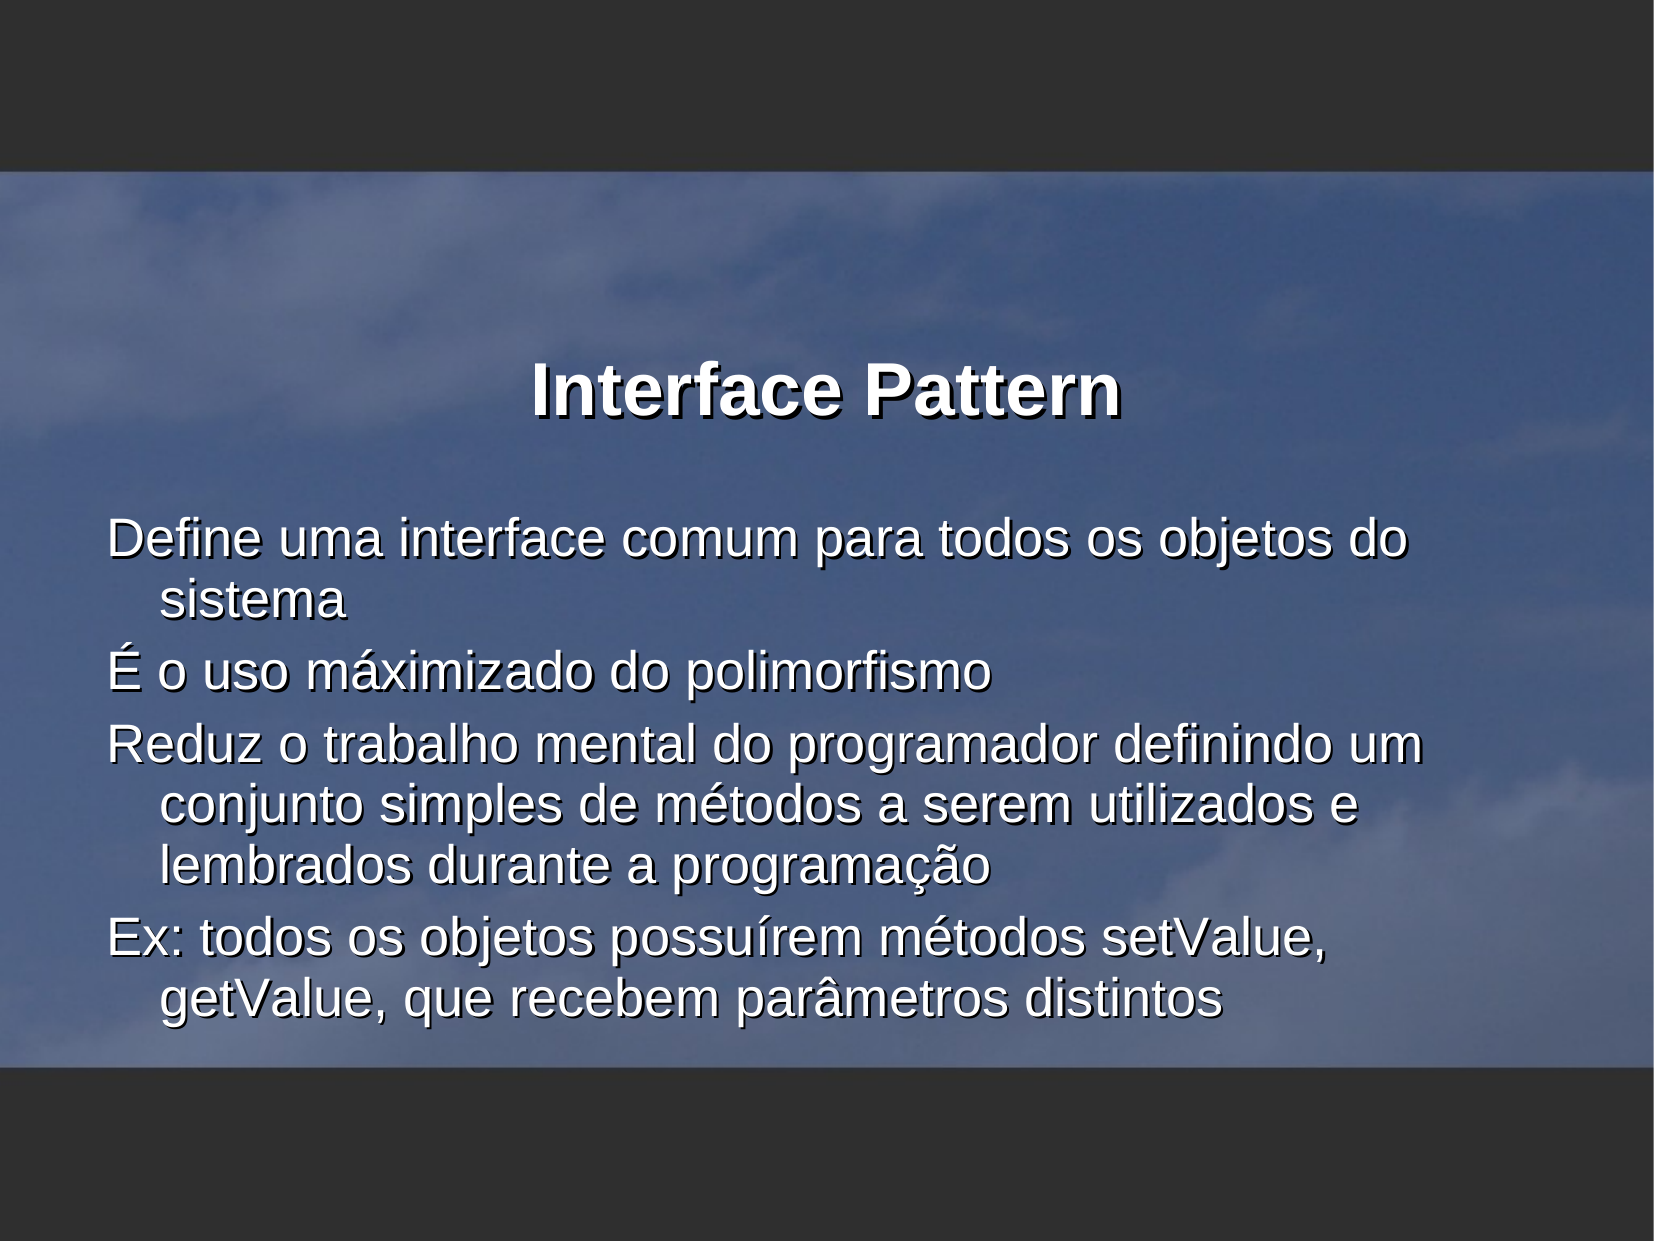

# Interface Pattern
Define uma interface comum para todos os objetos do sistema
É o uso máximizado do polimorfismo
Reduz o trabalho mental do programador definindo um conjunto simples de métodos a serem utilizados e lembrados durante a programação
Ex: todos os objetos possuírem métodos setValue, getValue, que recebem parâmetros distintos